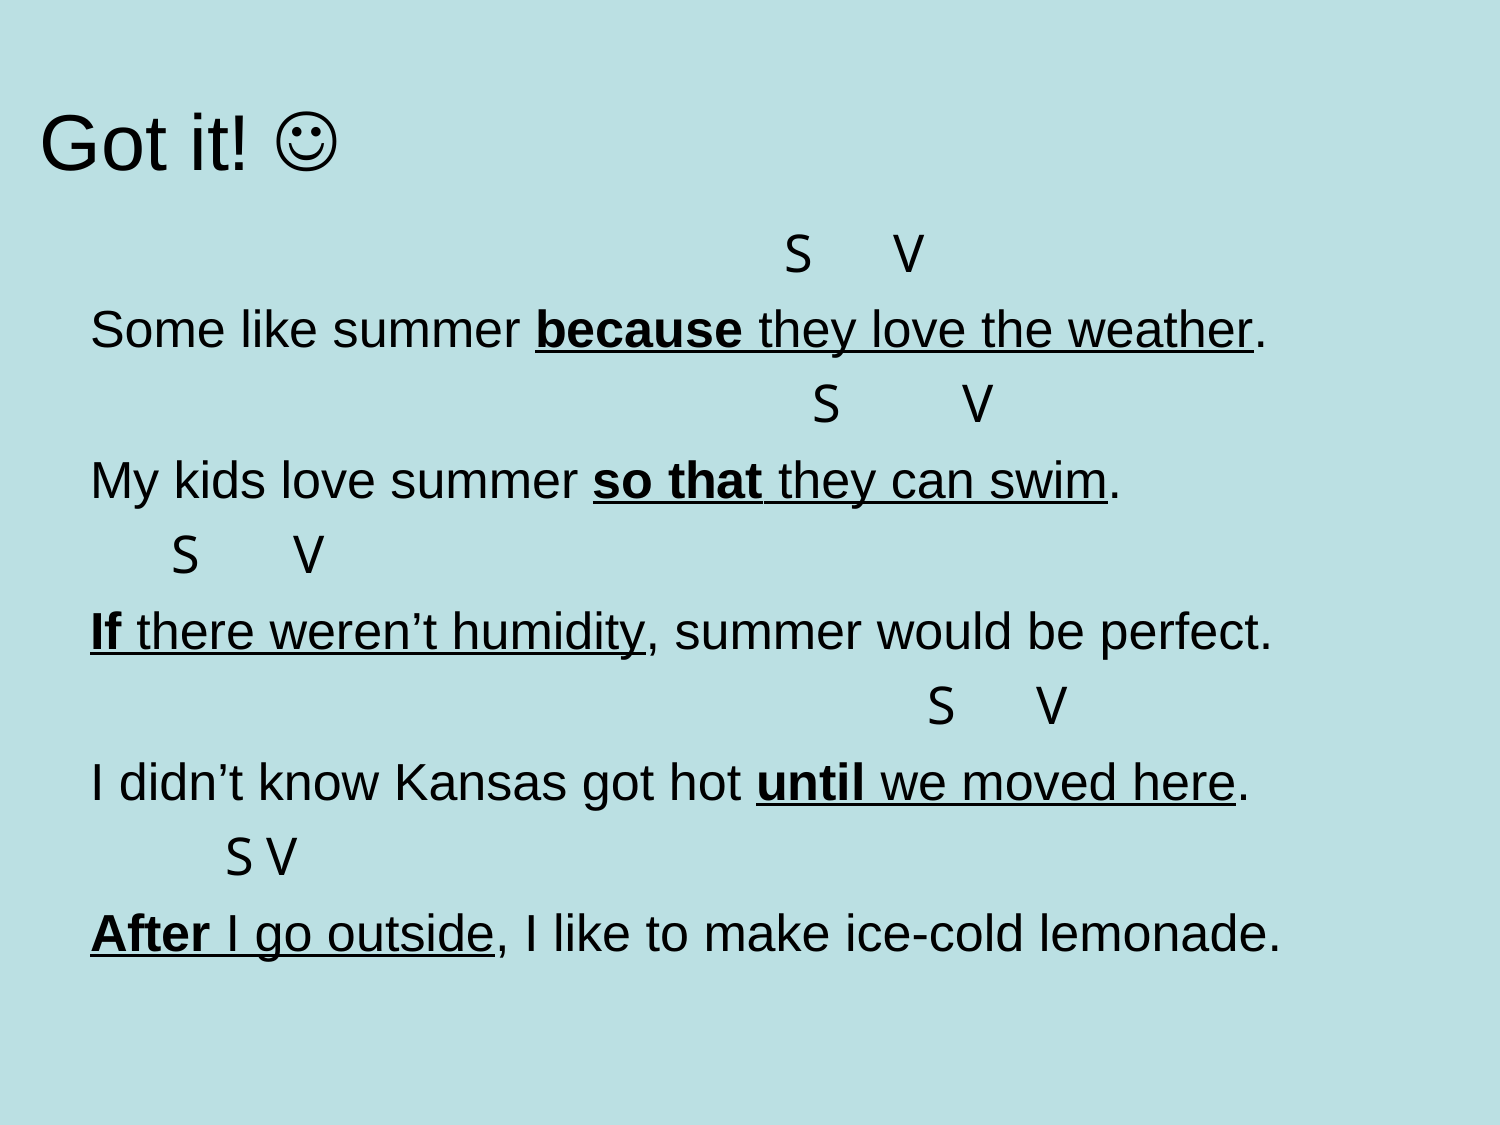

Got it! 
				 S V
Some like summer because they love the weather.
 S V
My kids love summer so that they can swim.
 S V
If there weren’t humidity, summer would be perfect.
 S V
I didn’t know Kansas got hot until we moved here.
 S V
After I go outside, I like to make ice-cold lemonade.